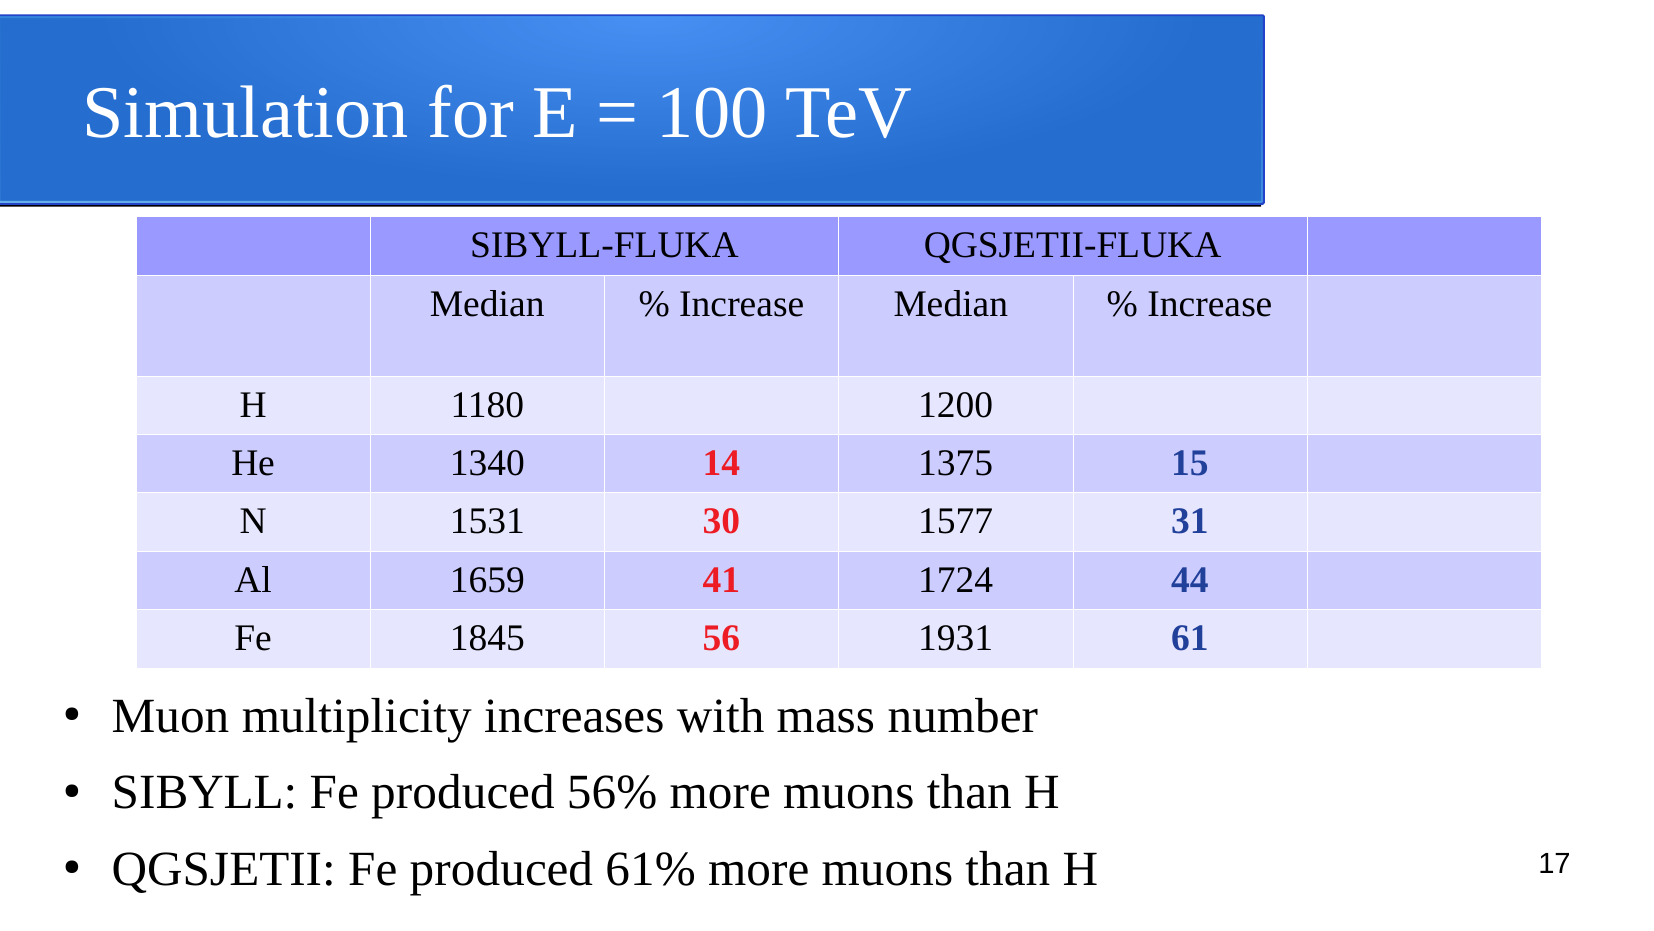

# Simulation for E = 100 TeV
| | SIBYLL-FLUKA | | QGSJETII-FLUKA | | |
| --- | --- | --- | --- | --- | --- |
| | Median | % Increase | Median | % Increase | |
| H | 1180 | | 1200 | | |
| He | 1340 | 14 | 1375 | 15 | |
| N | 1531 | 30 | 1577 | 31 | |
| Al | 1659 | 41 | 1724 | 44 | |
| Fe | 1845 | 56 | 1931 | 61 | |
Muon multiplicity increases with mass number
SIBYLL: Fe produced 56% more muons than H
QGSJETII: Fe produced 61% more muons than H